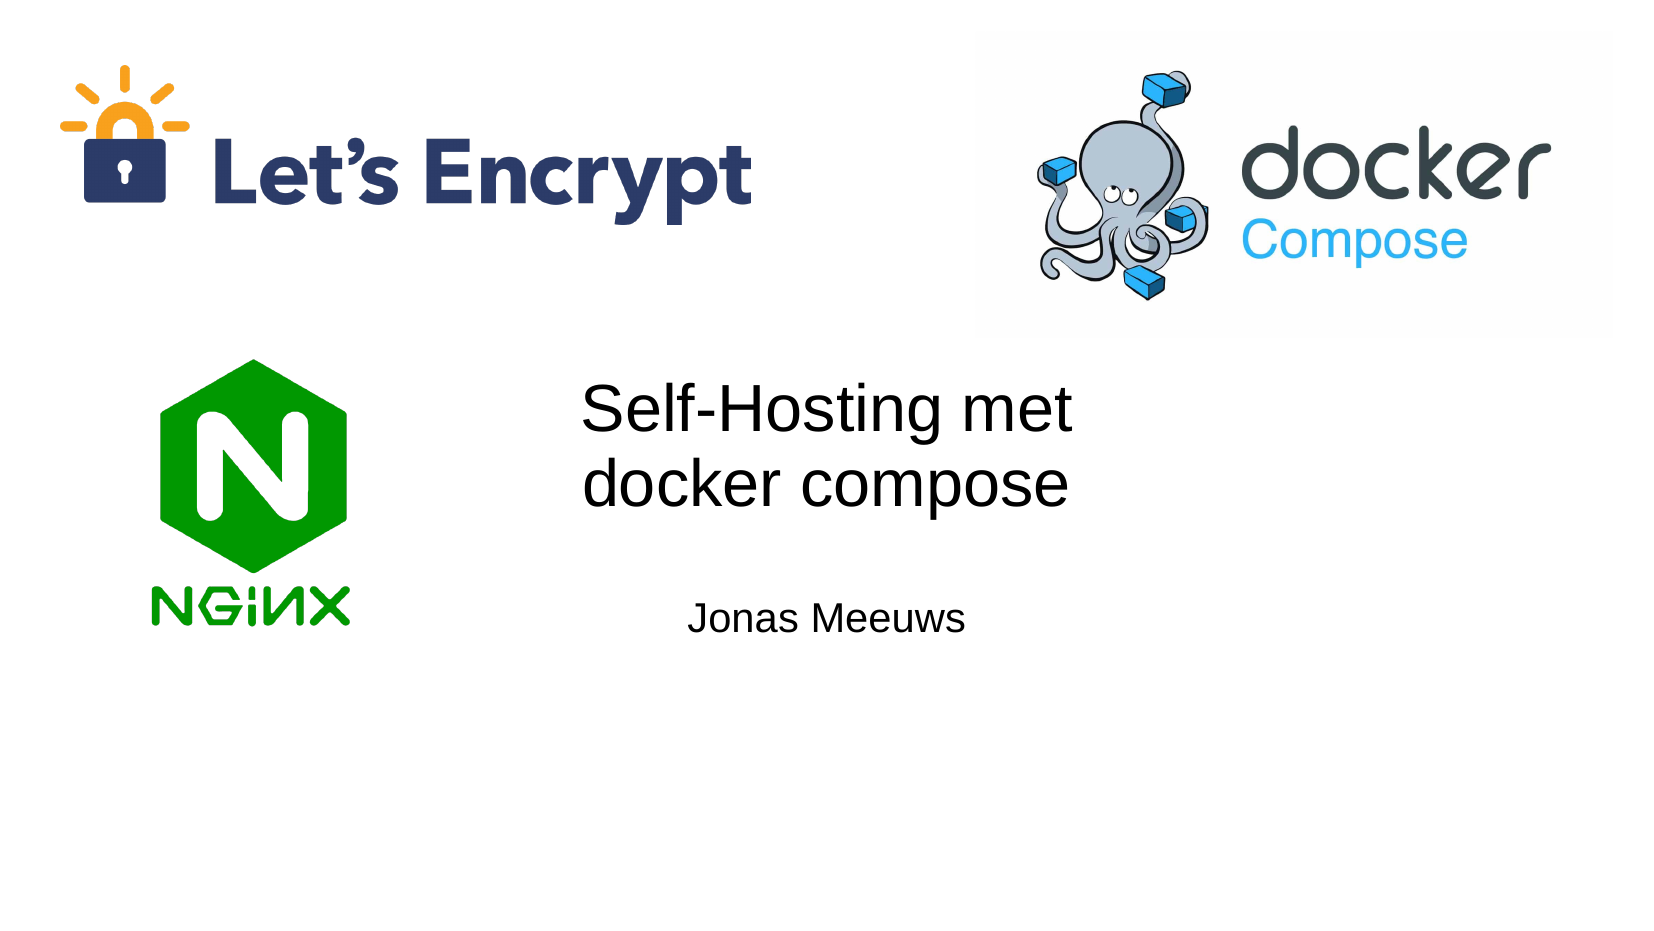

# Self-Hosting met docker compose
Jonas Meeuws